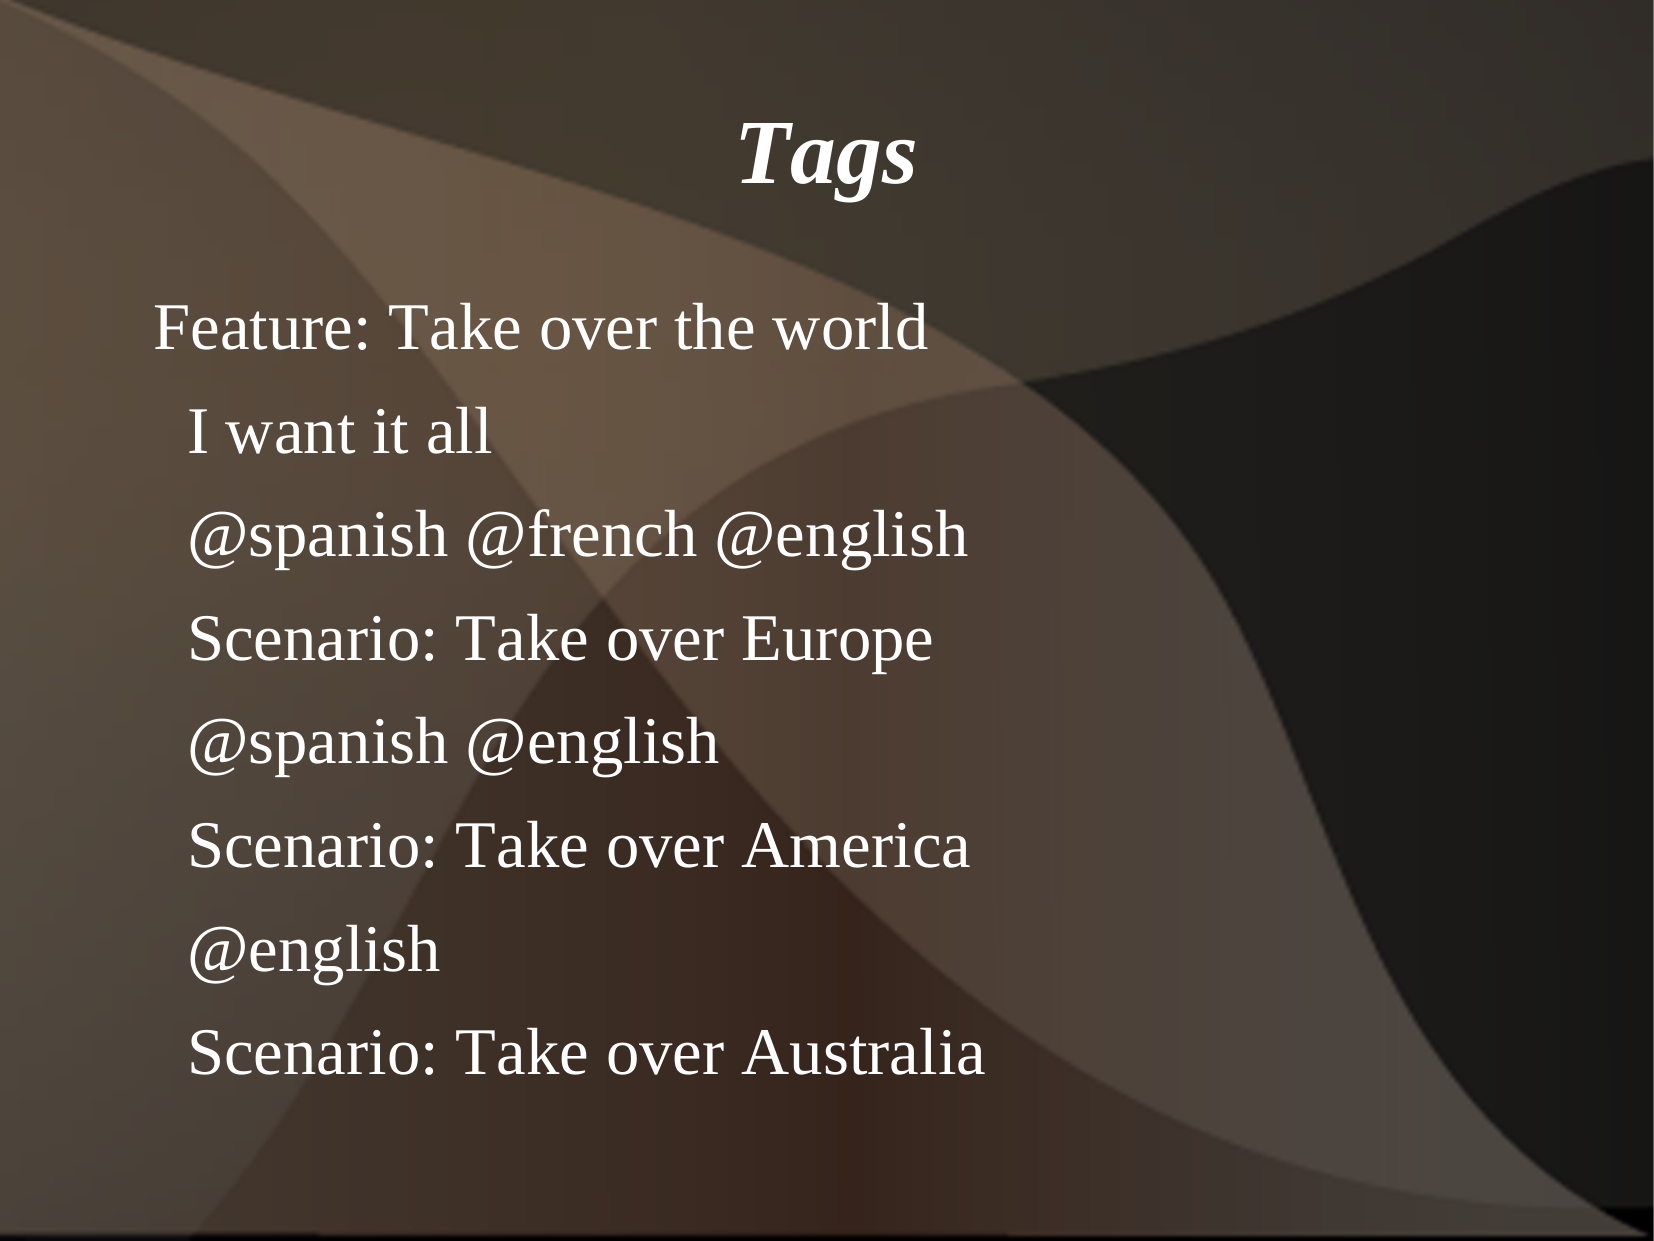

# Tags
Feature: Take over the world
 I want it all
 @spanish @french @english
 Scenario: Take over Europe
 @spanish @english
 Scenario: Take over America
 @english
 Scenario: Take over Australia